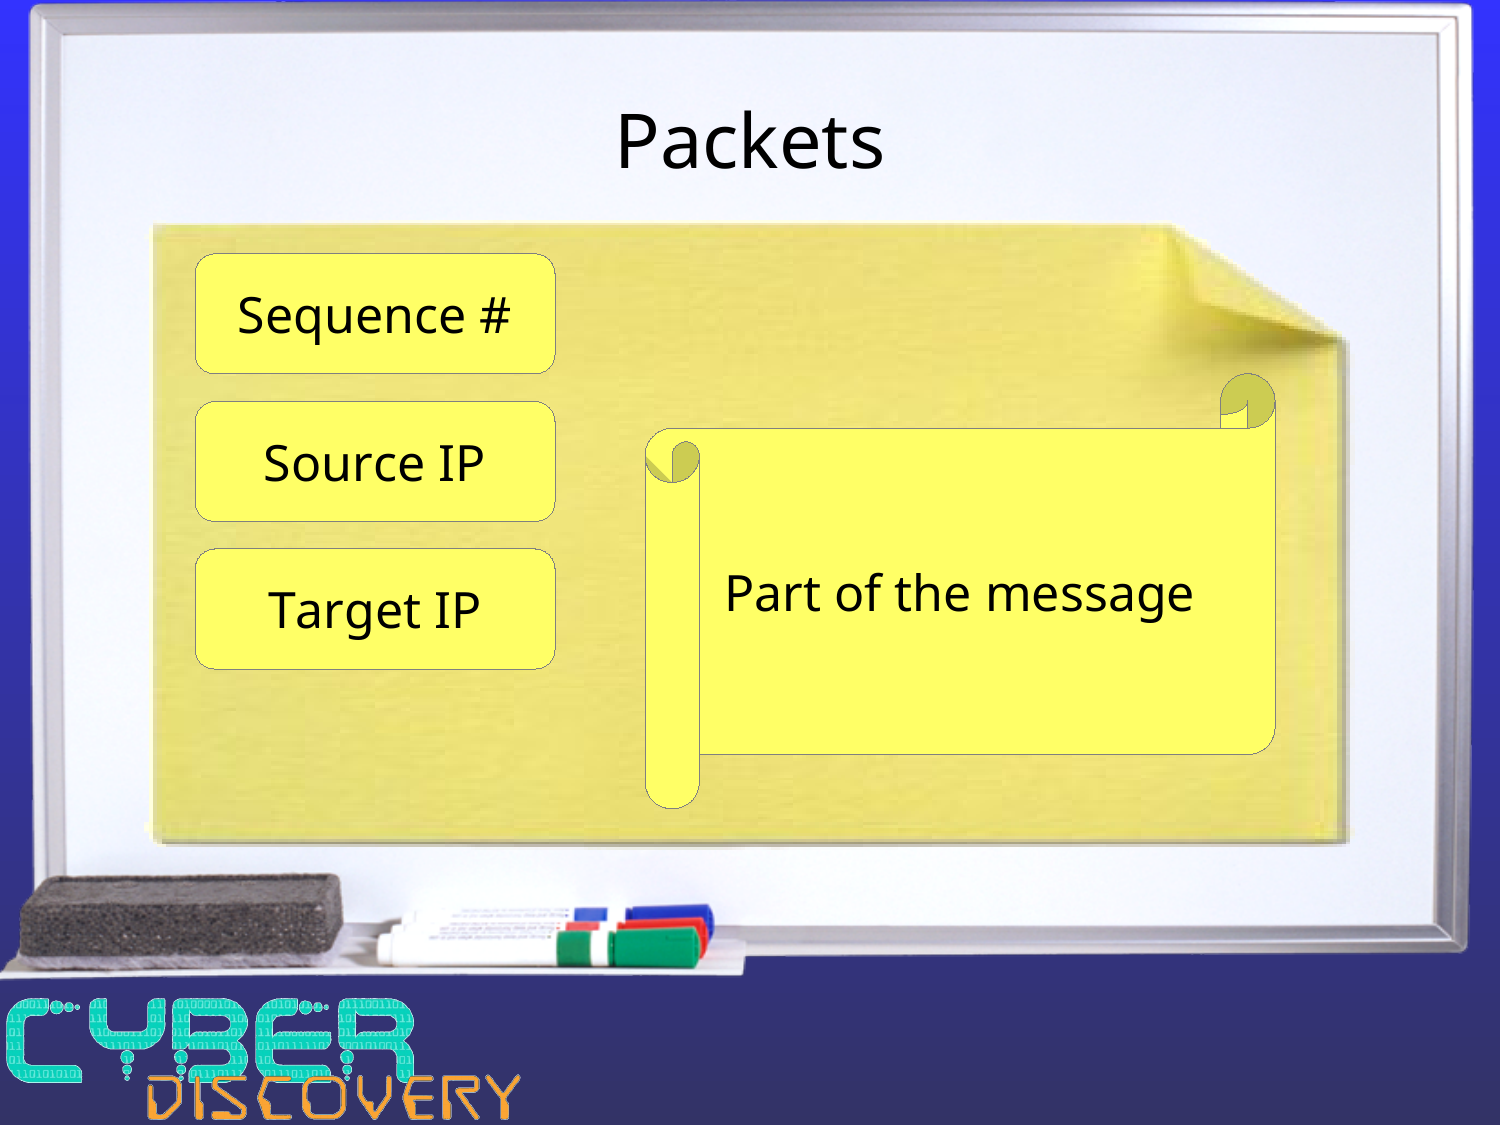

# Packets
Sequence #
Part of the message
Source IP
Target IP